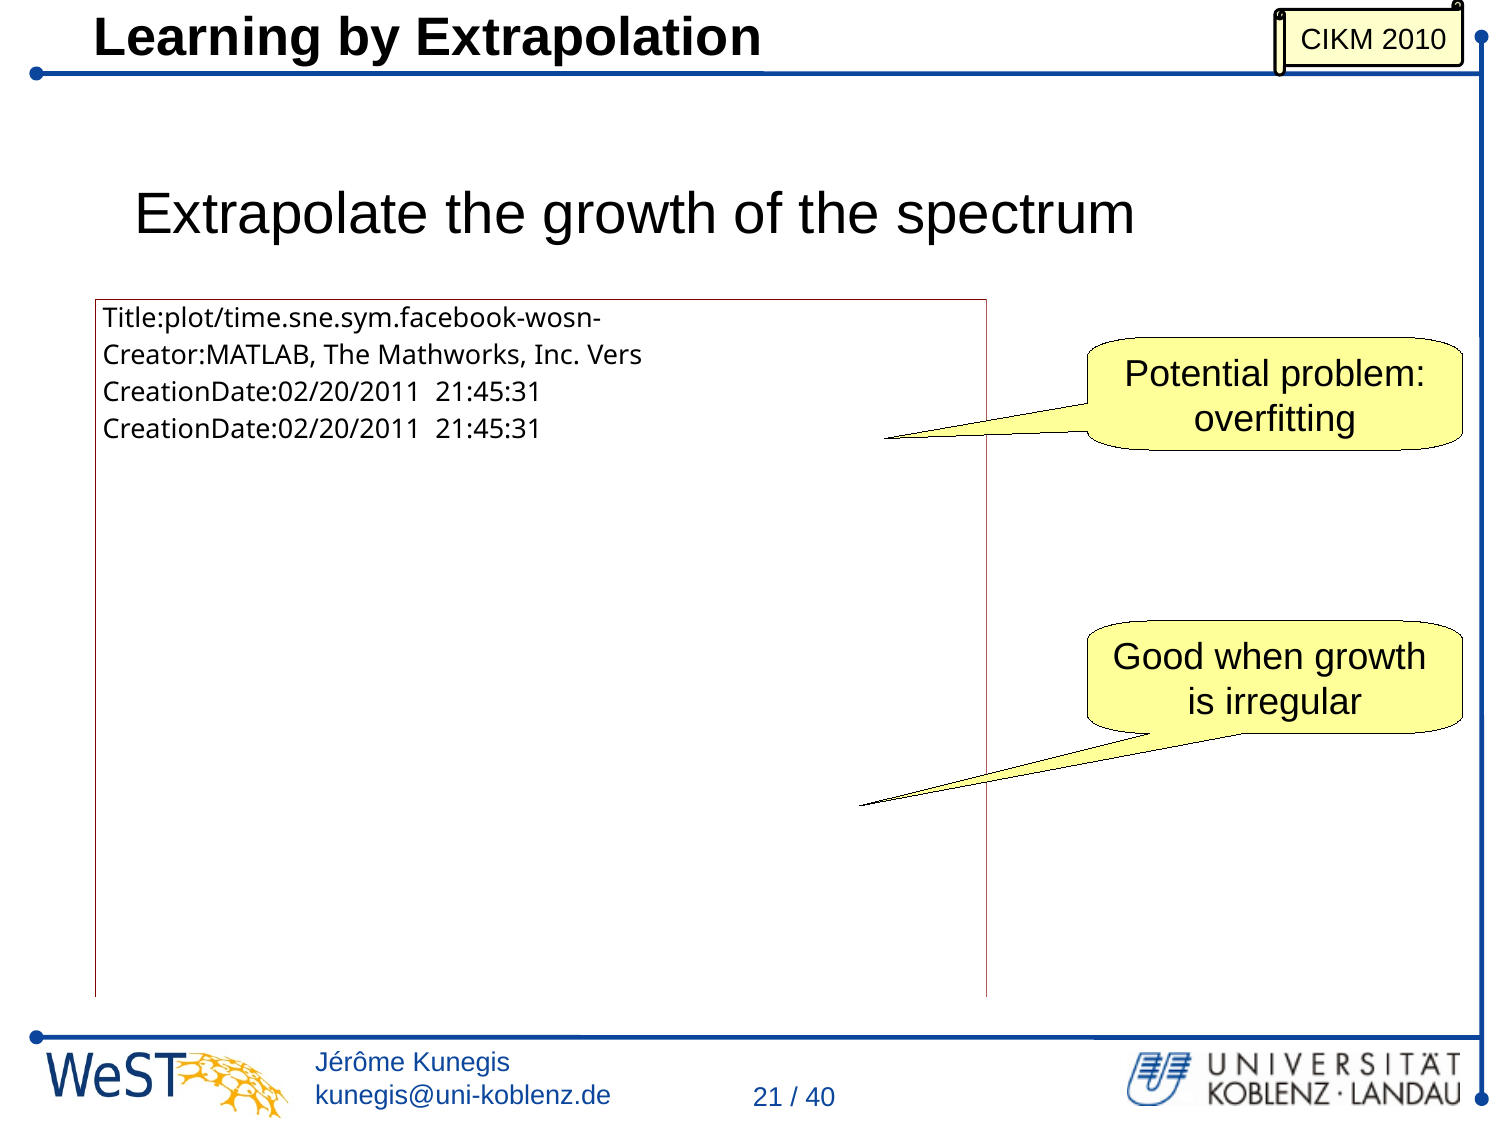

Learning by Extrapolation
CIKM 2010
Extrapolate the growth of the spectrum
Potential problem:
overfitting
Good when growth
is irregular